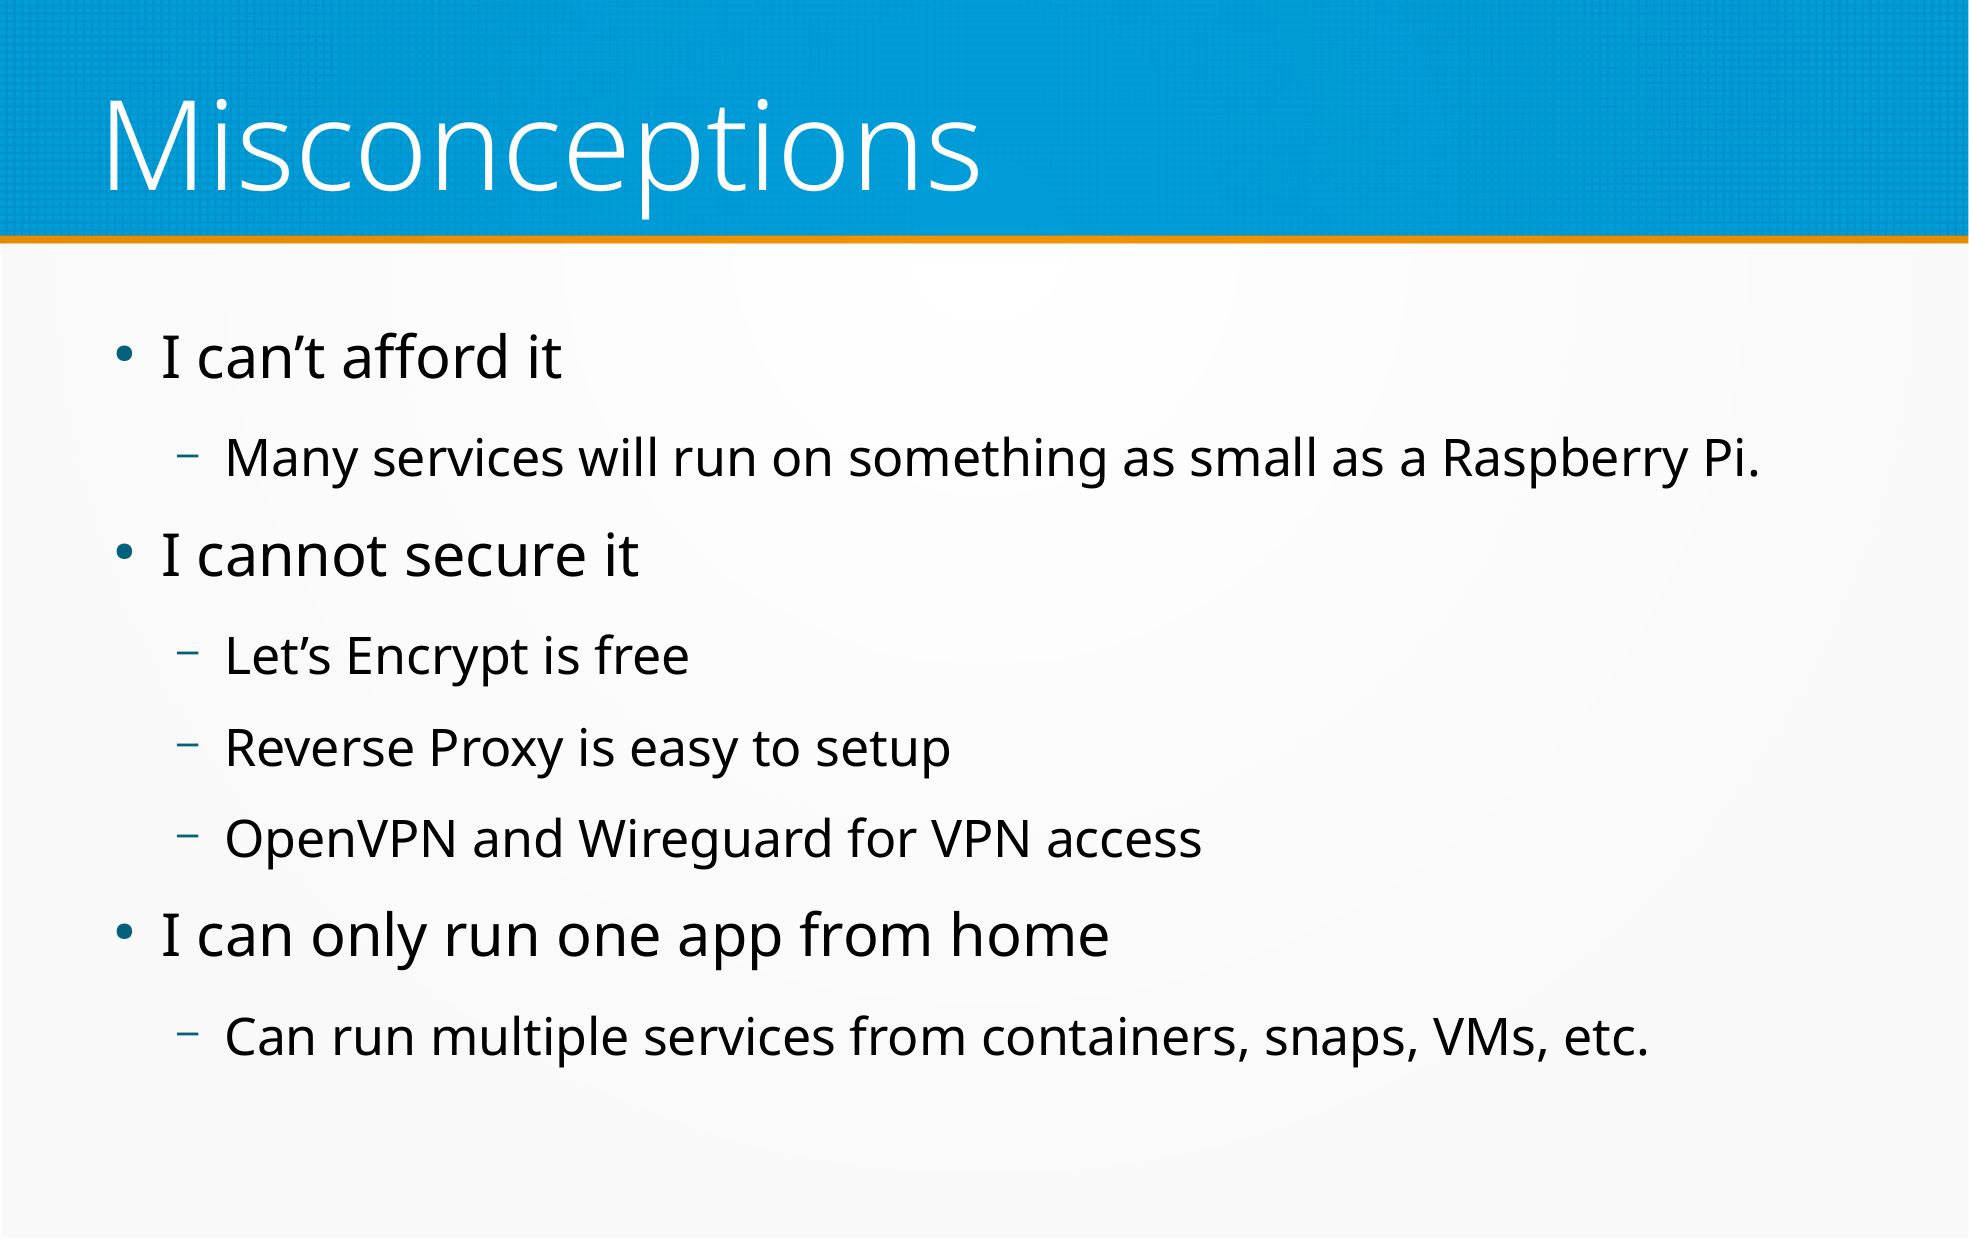

# Misconceptions
I can’t afford it
Many services will run on something as small as a Raspberry Pi.
I cannot secure it
Let’s Encrypt is free
Reverse Proxy is easy to setup
OpenVPN and Wireguard for VPN access
I can only run one app from home
Can run multiple services from containers, snaps, VMs, etc.